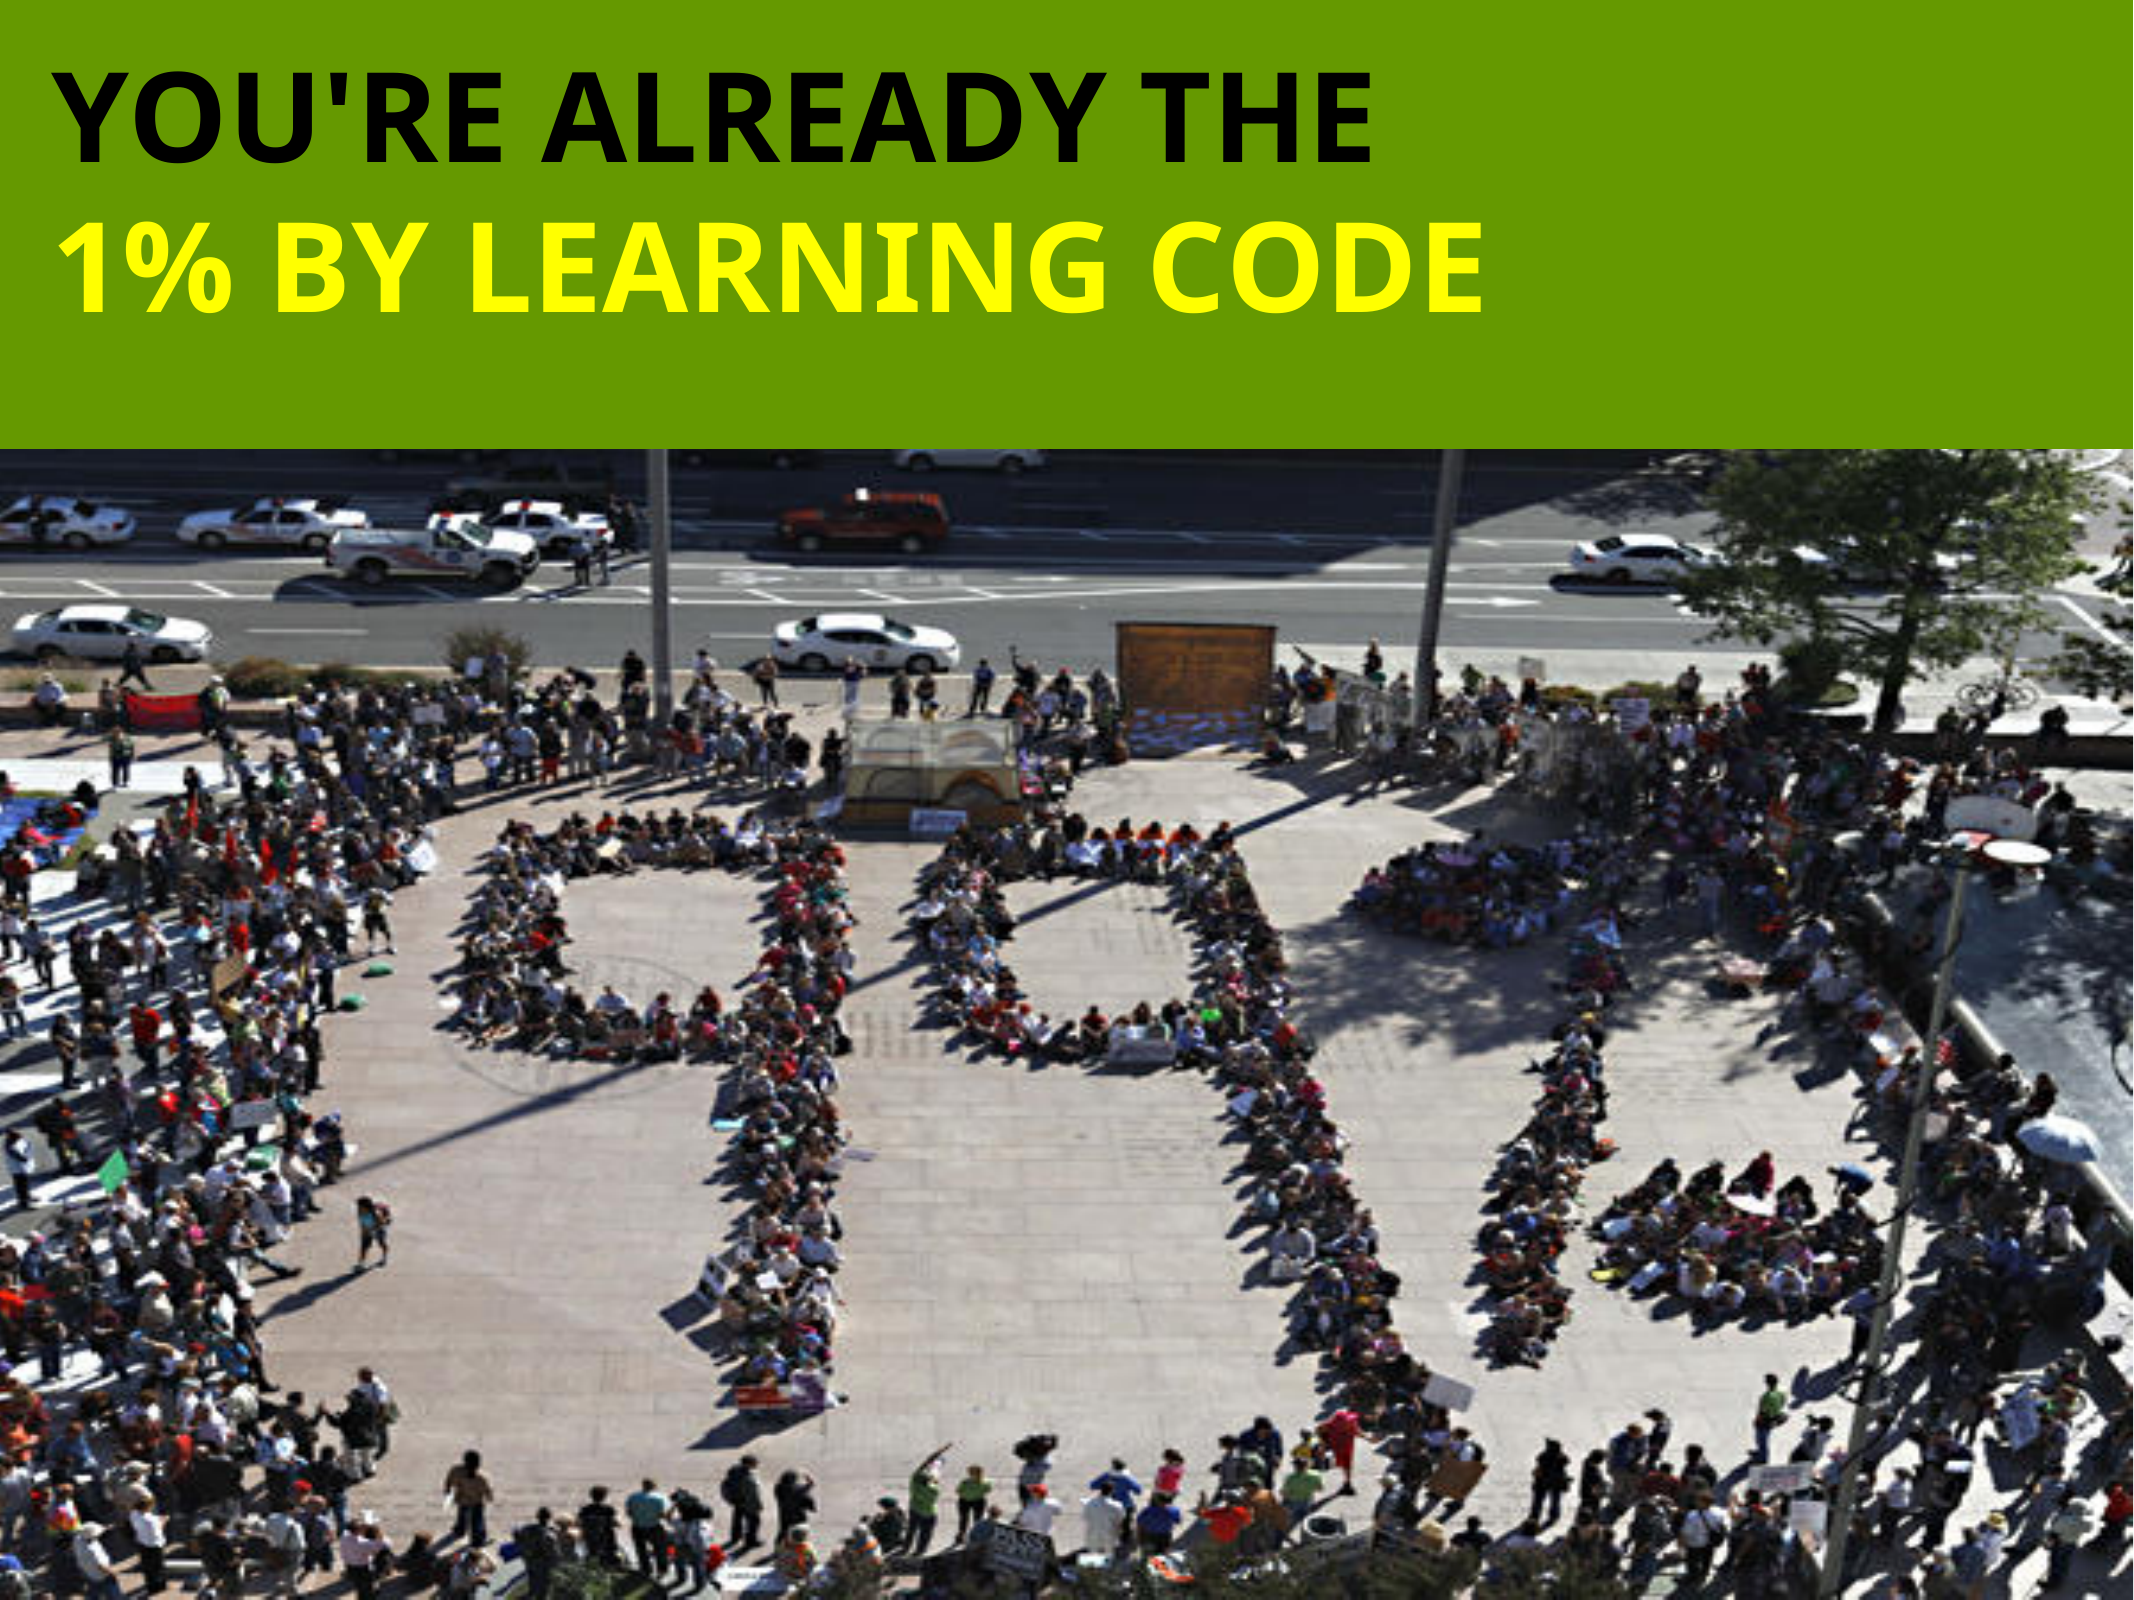

YOU'RE ALREADY THE
1% BY LEARNING CODE